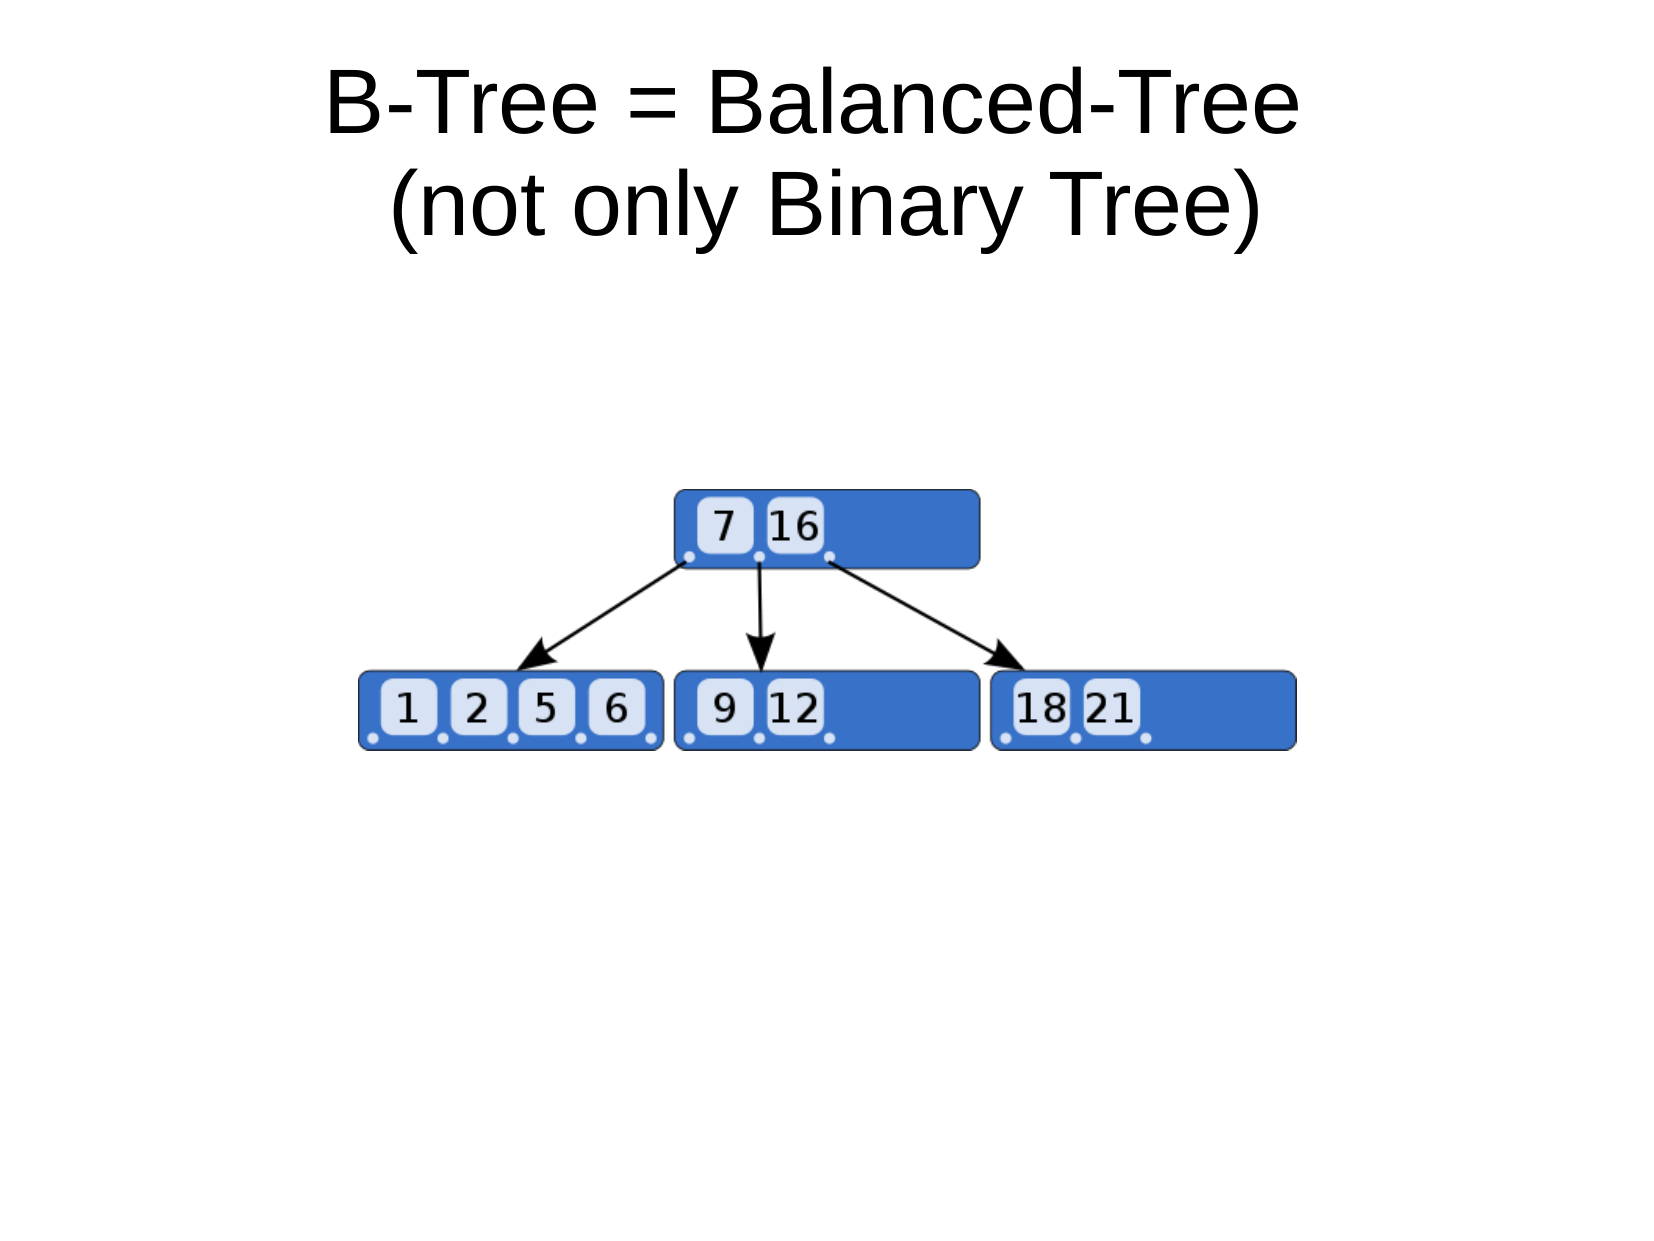

# B-Tree = Balanced-Tree (not only Binary Tree)